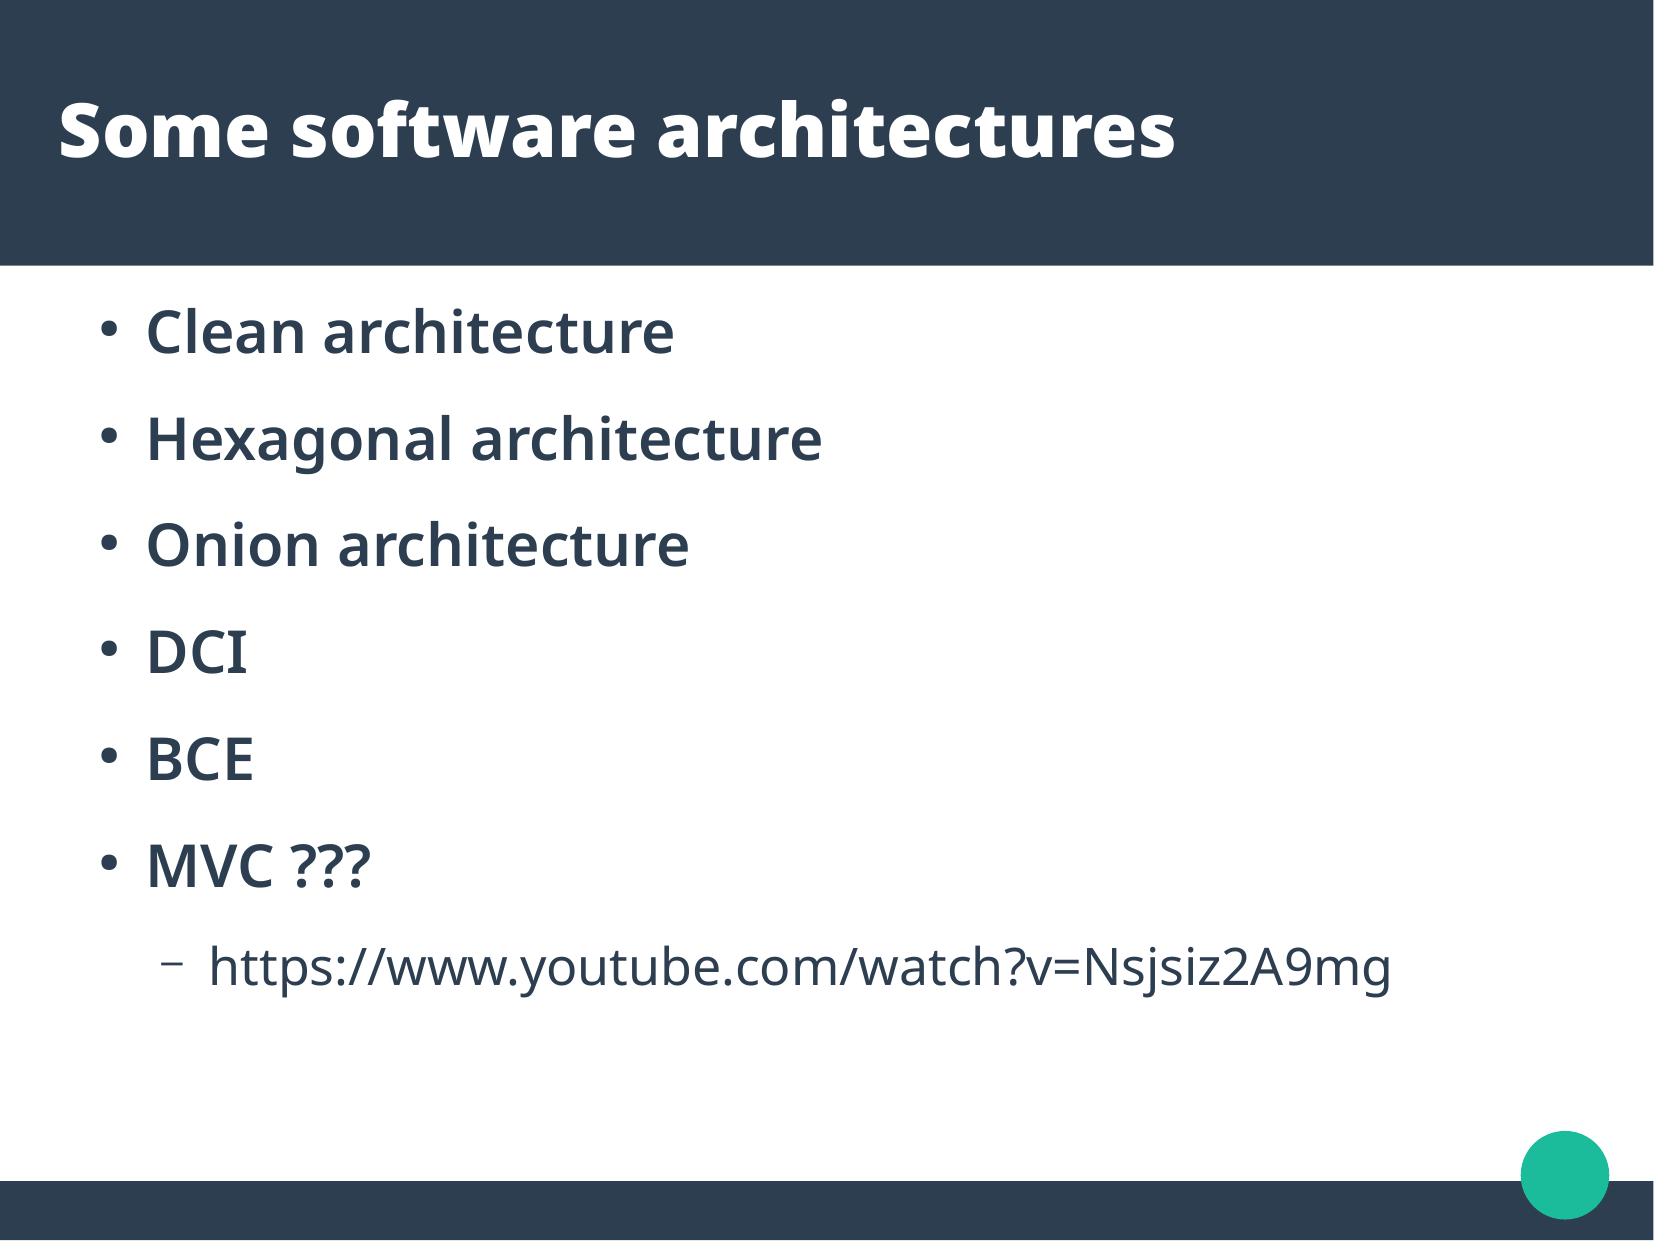

# Some software architectures
Clean architecture
Hexagonal architecture
Onion architecture
DCI
BCE
MVC ???
https://www.youtube.com/watch?v=Nsjsiz2A9mg